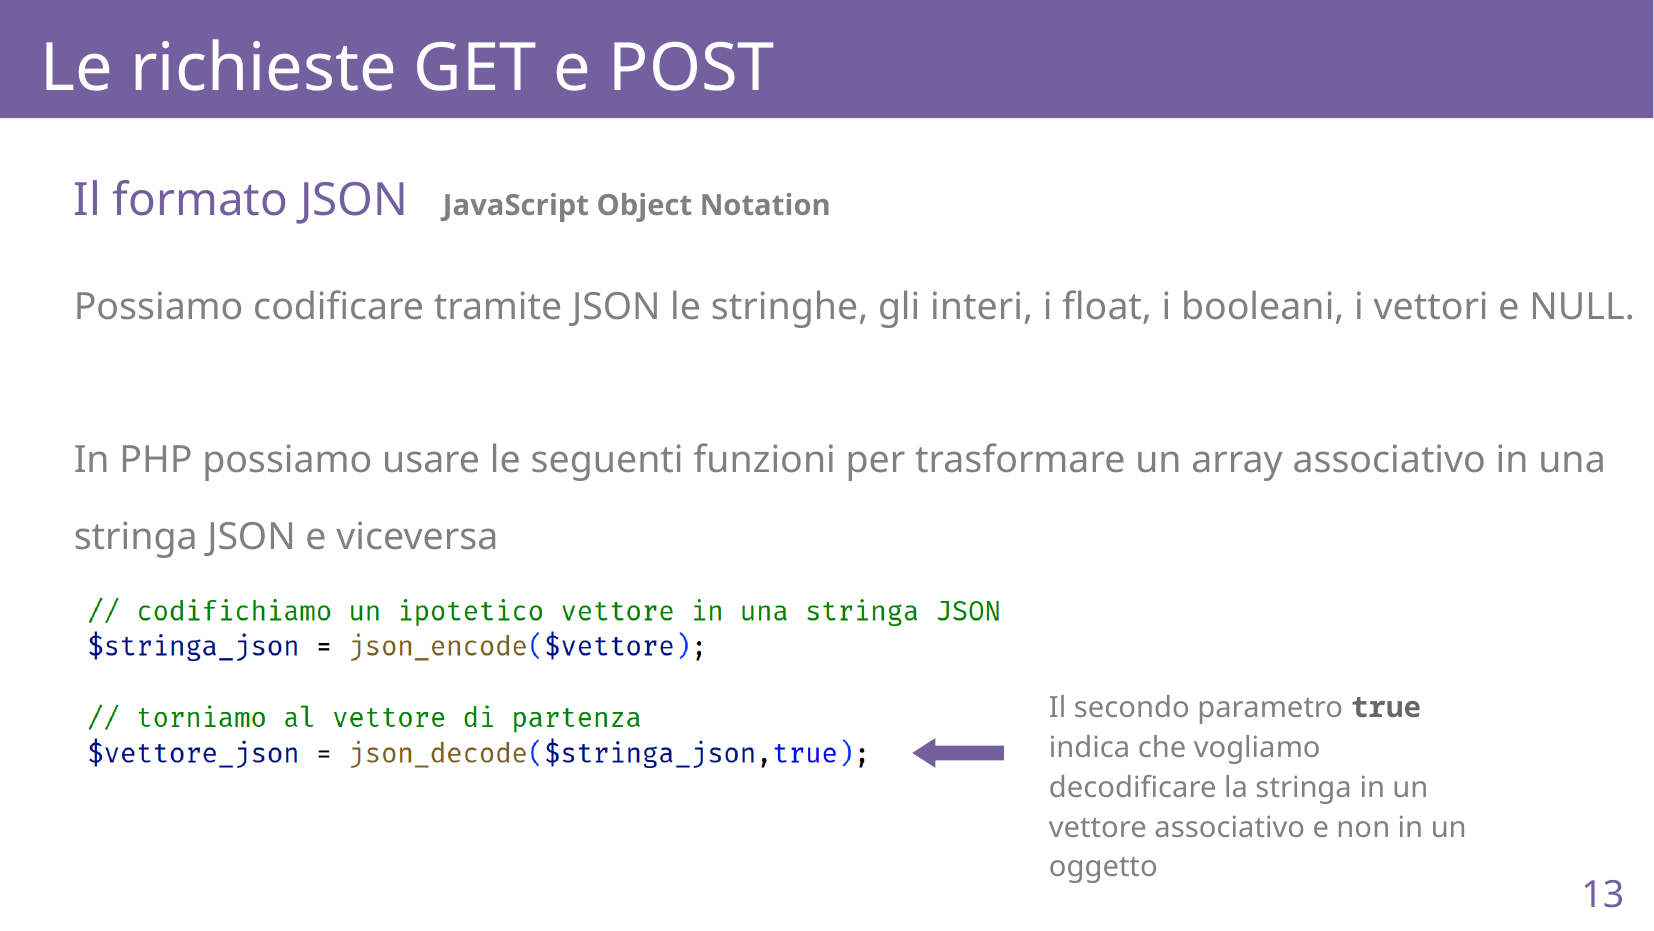

Le richieste GET e POST
Il formato JSON	JavaScript Object Notation
Possiamo codificare tramite JSON le stringhe, gli interi, i float, i booleani, i vettori e NULL.
In PHP possiamo usare le seguenti funzioni per trasformare un array associativo in una
stringa JSON e viceversa
Il secondo parametro true indica che vogliamo decodificare la stringa in un vettore associativo e non in un oggetto